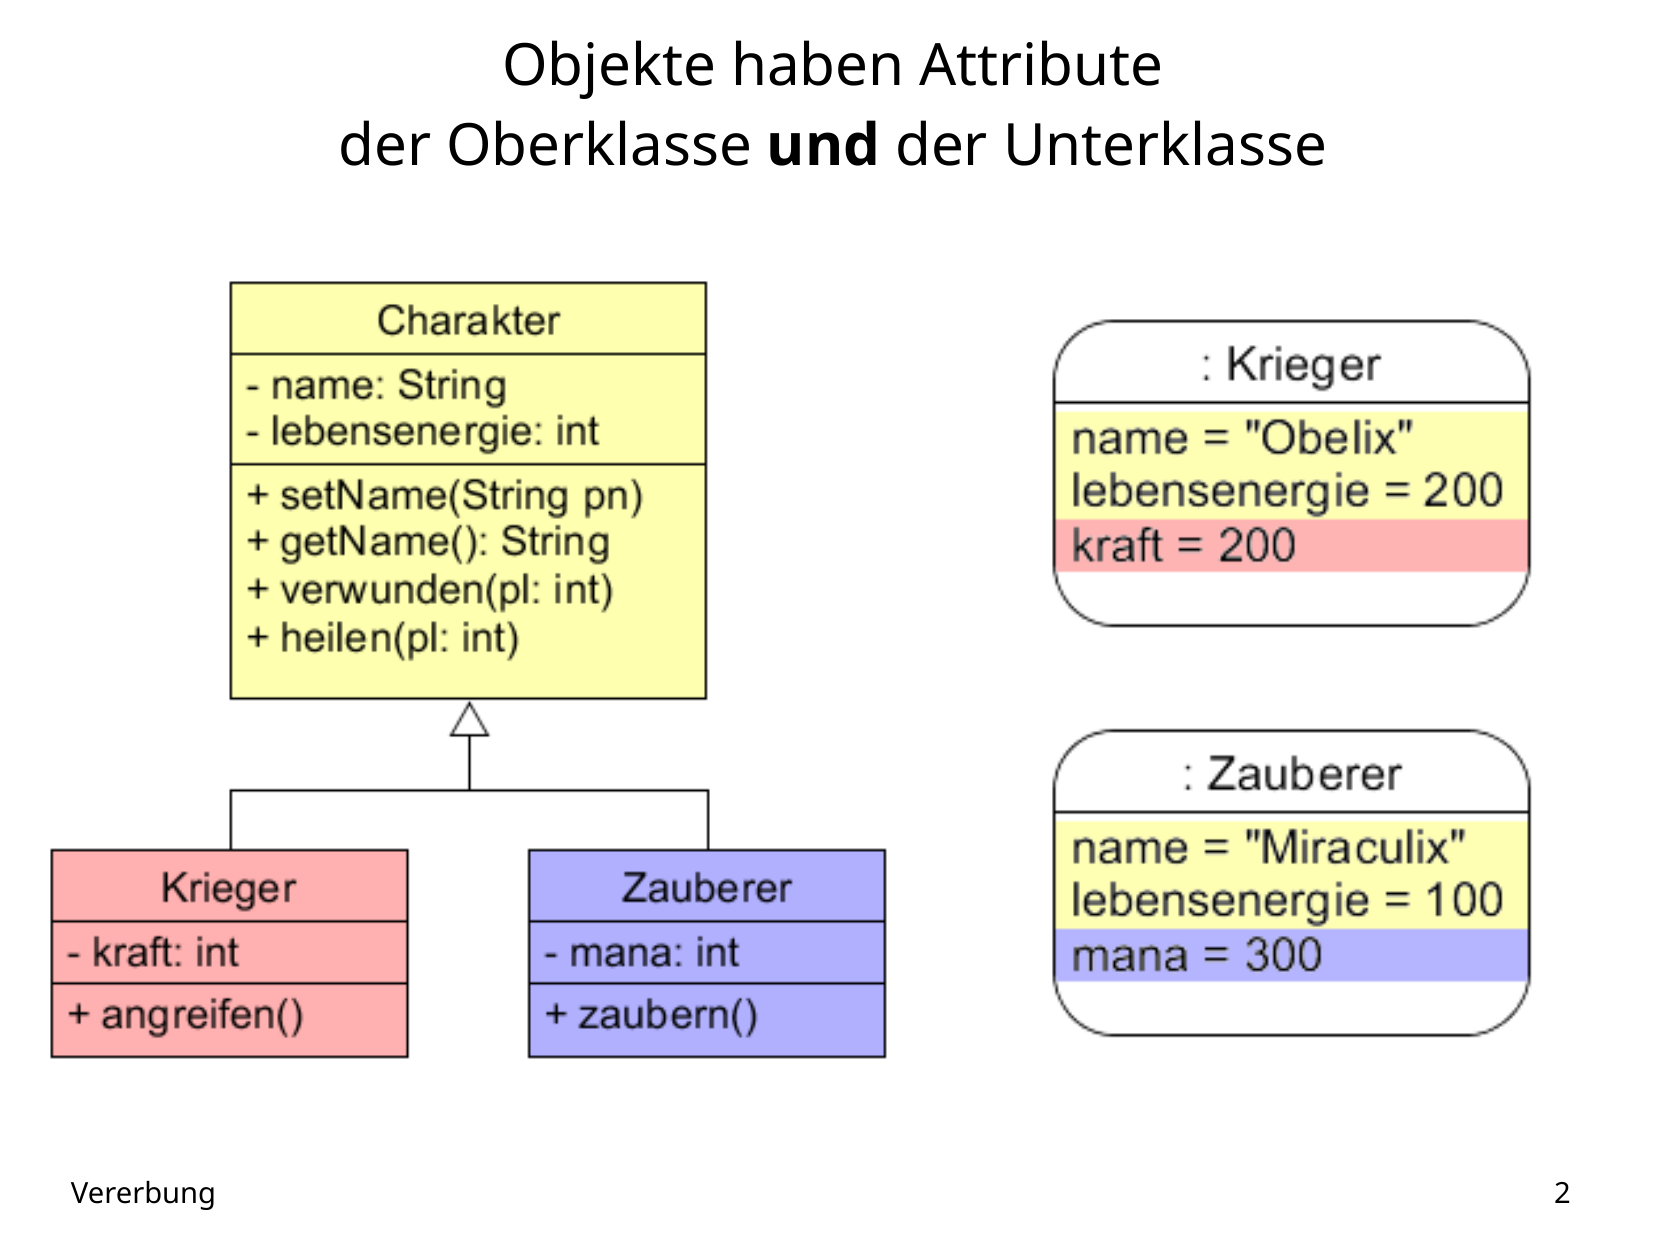

# Objekte haben Attribute
der Oberklasse und der Unterklasse
Vererbung
2